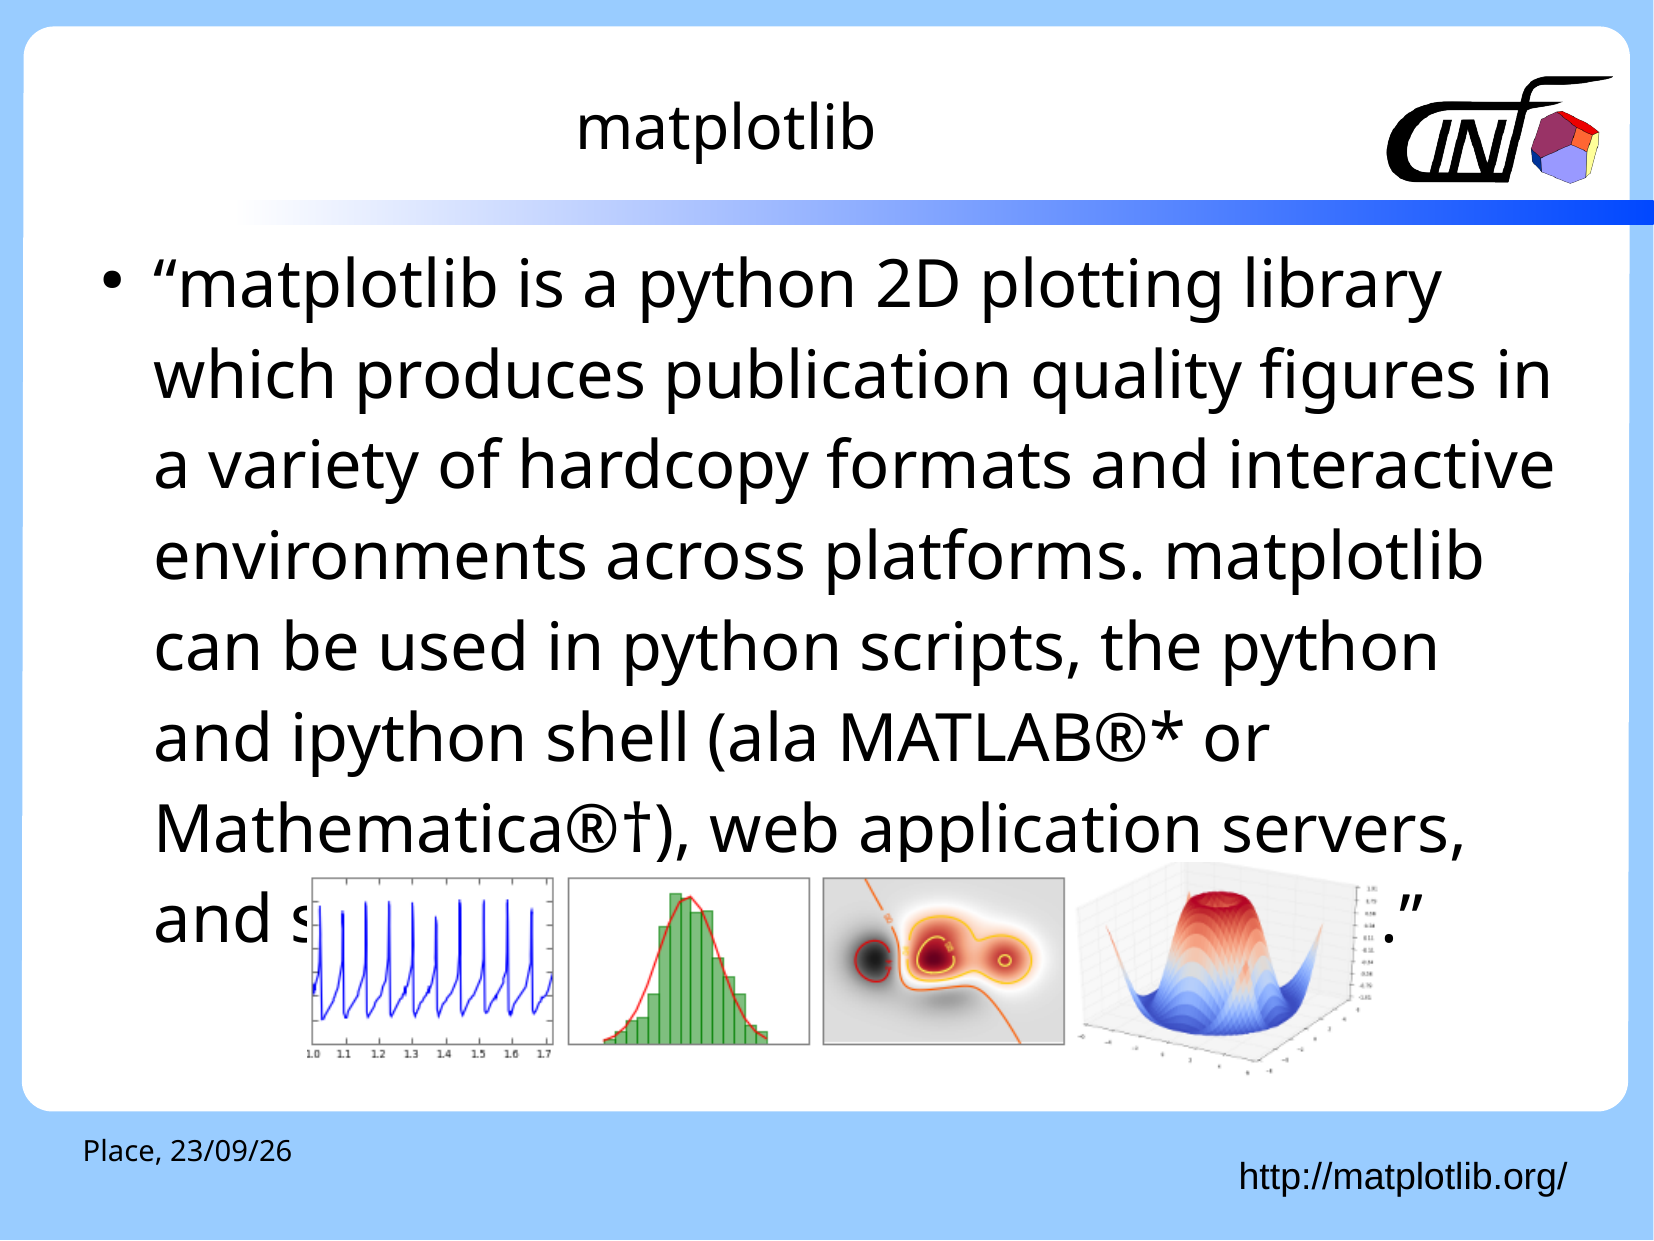

# matplotlib
“matplotlib is a python 2D plotting library which produces publication quality figures in a variety of hardcopy formats and interactive environments across platforms. matplotlib can be used in python scripts, the python and ipython shell (ala MATLAB®* or Mathematica®†), web application servers, and six graphical user interface toolkits.”
http://matplotlib.org/